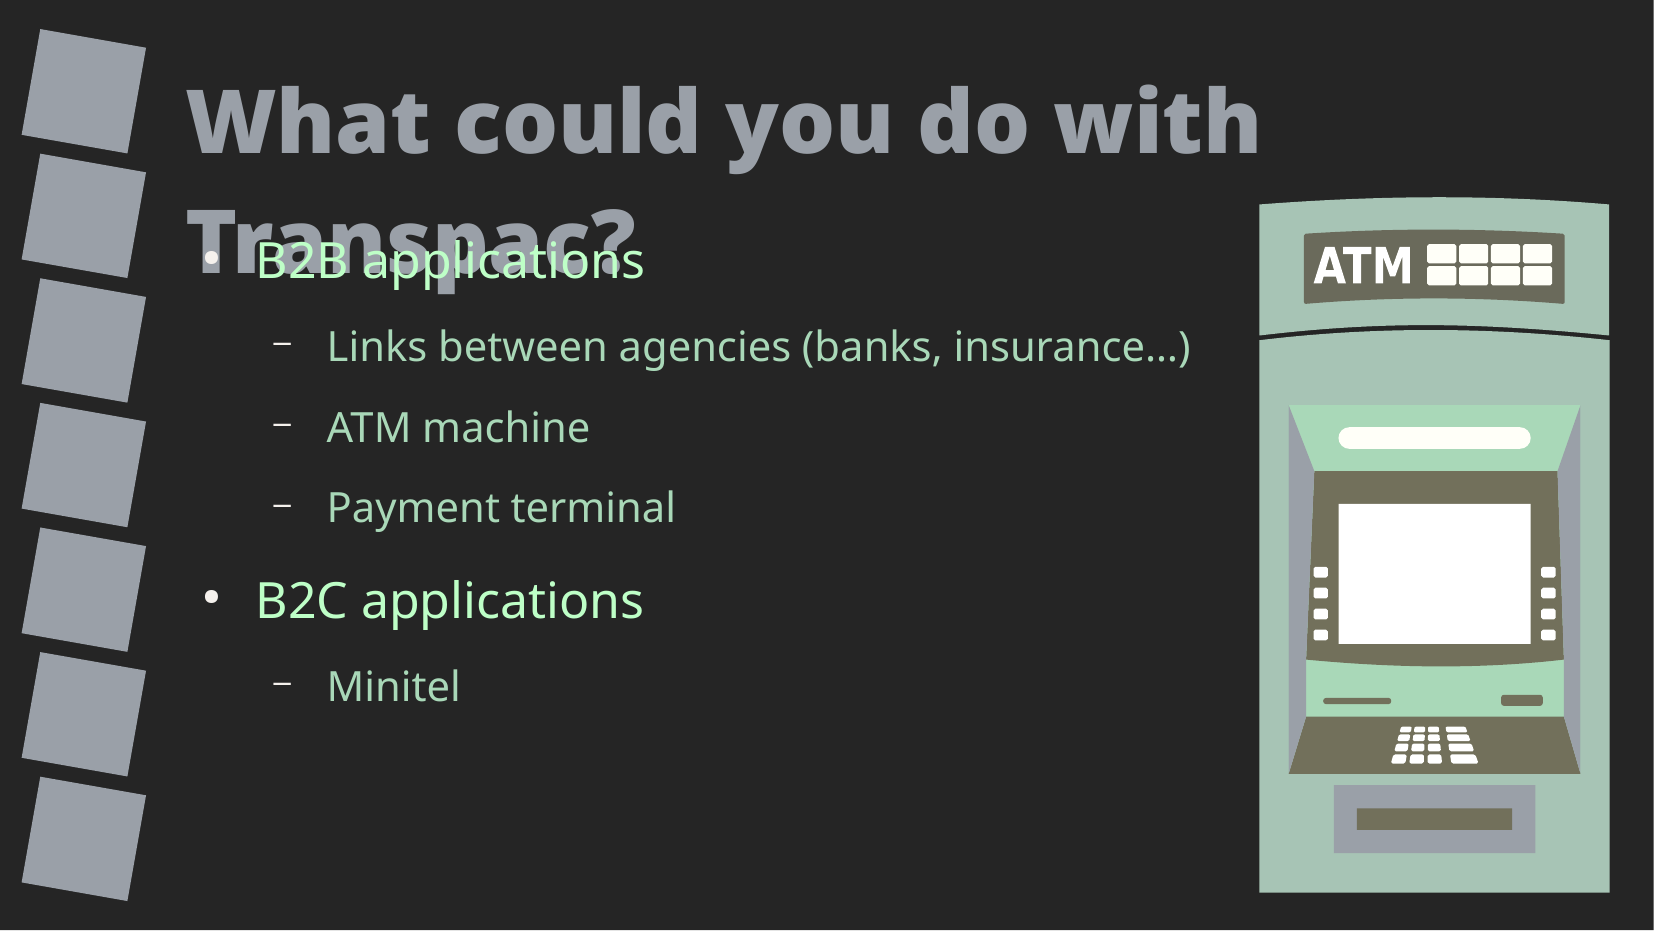

# What could you do with Transpac?
B2B applications
Links between agencies (banks, insurance…)
ATM machine
Payment terminal
B2C applications
Minitel